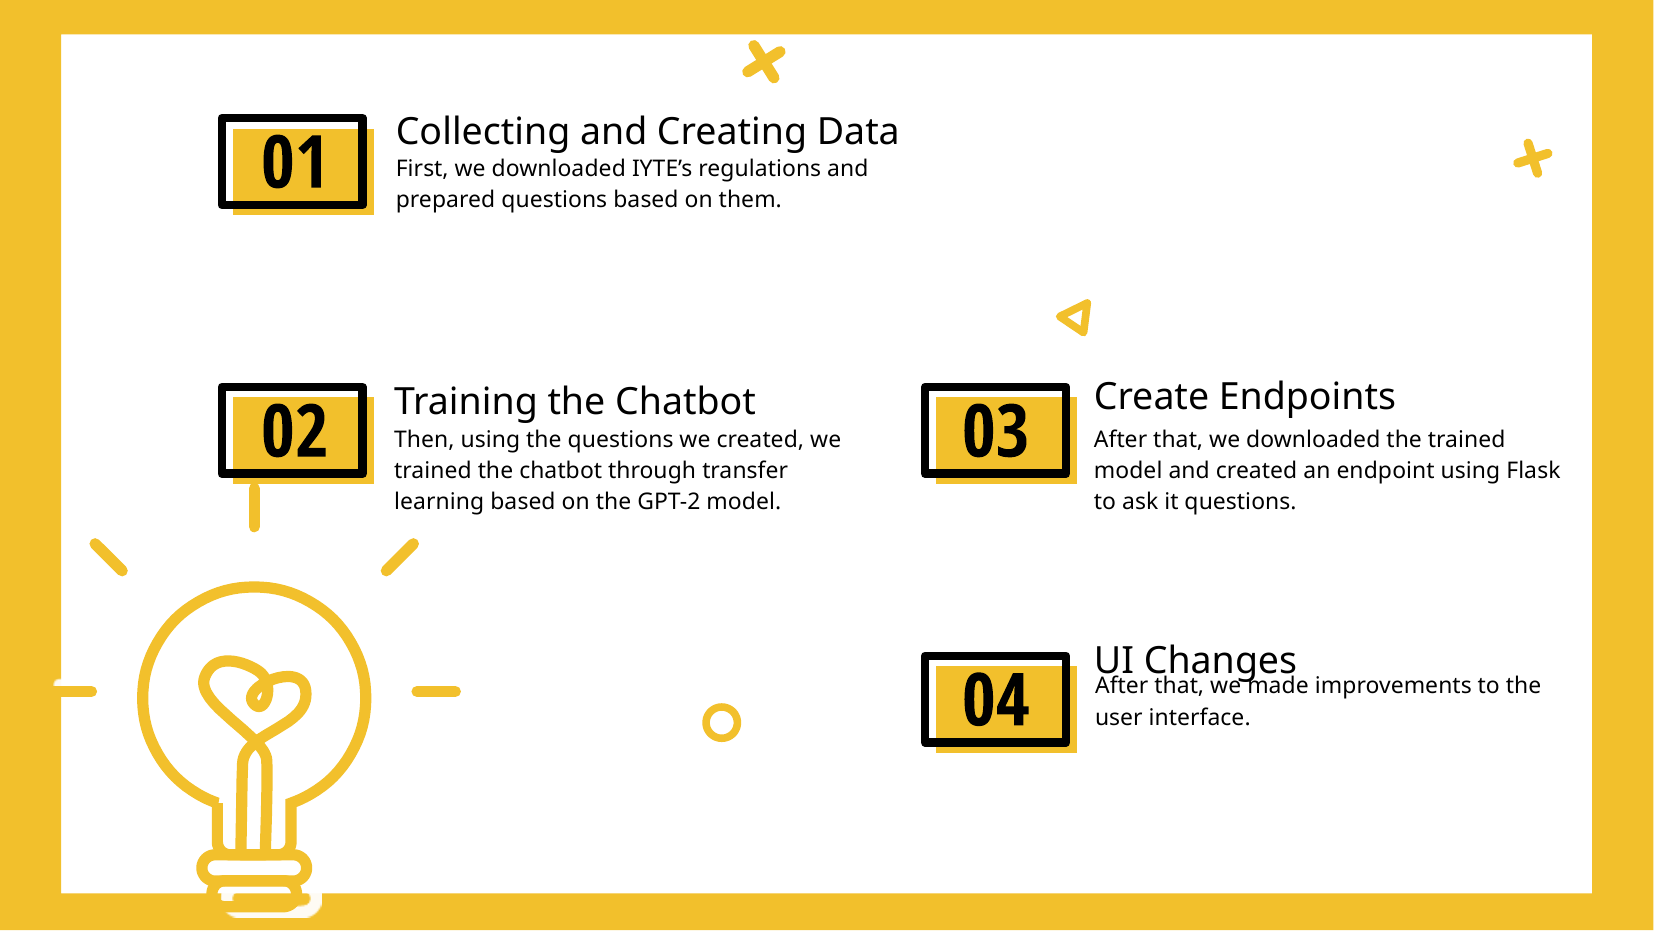

# Collecting and Creating Data
First, we downloaded IYTE’s regulations and prepared questions based on them.
Create Endpoints
Training the Chatbot
Then, using the questions we created, we trained the chatbot through transfer learning based on the GPT-2 model.
After that, we downloaded the trained model and created an endpoint using Flask to ask it questions.
UI Changes
After that, we made improvements to the user interface.